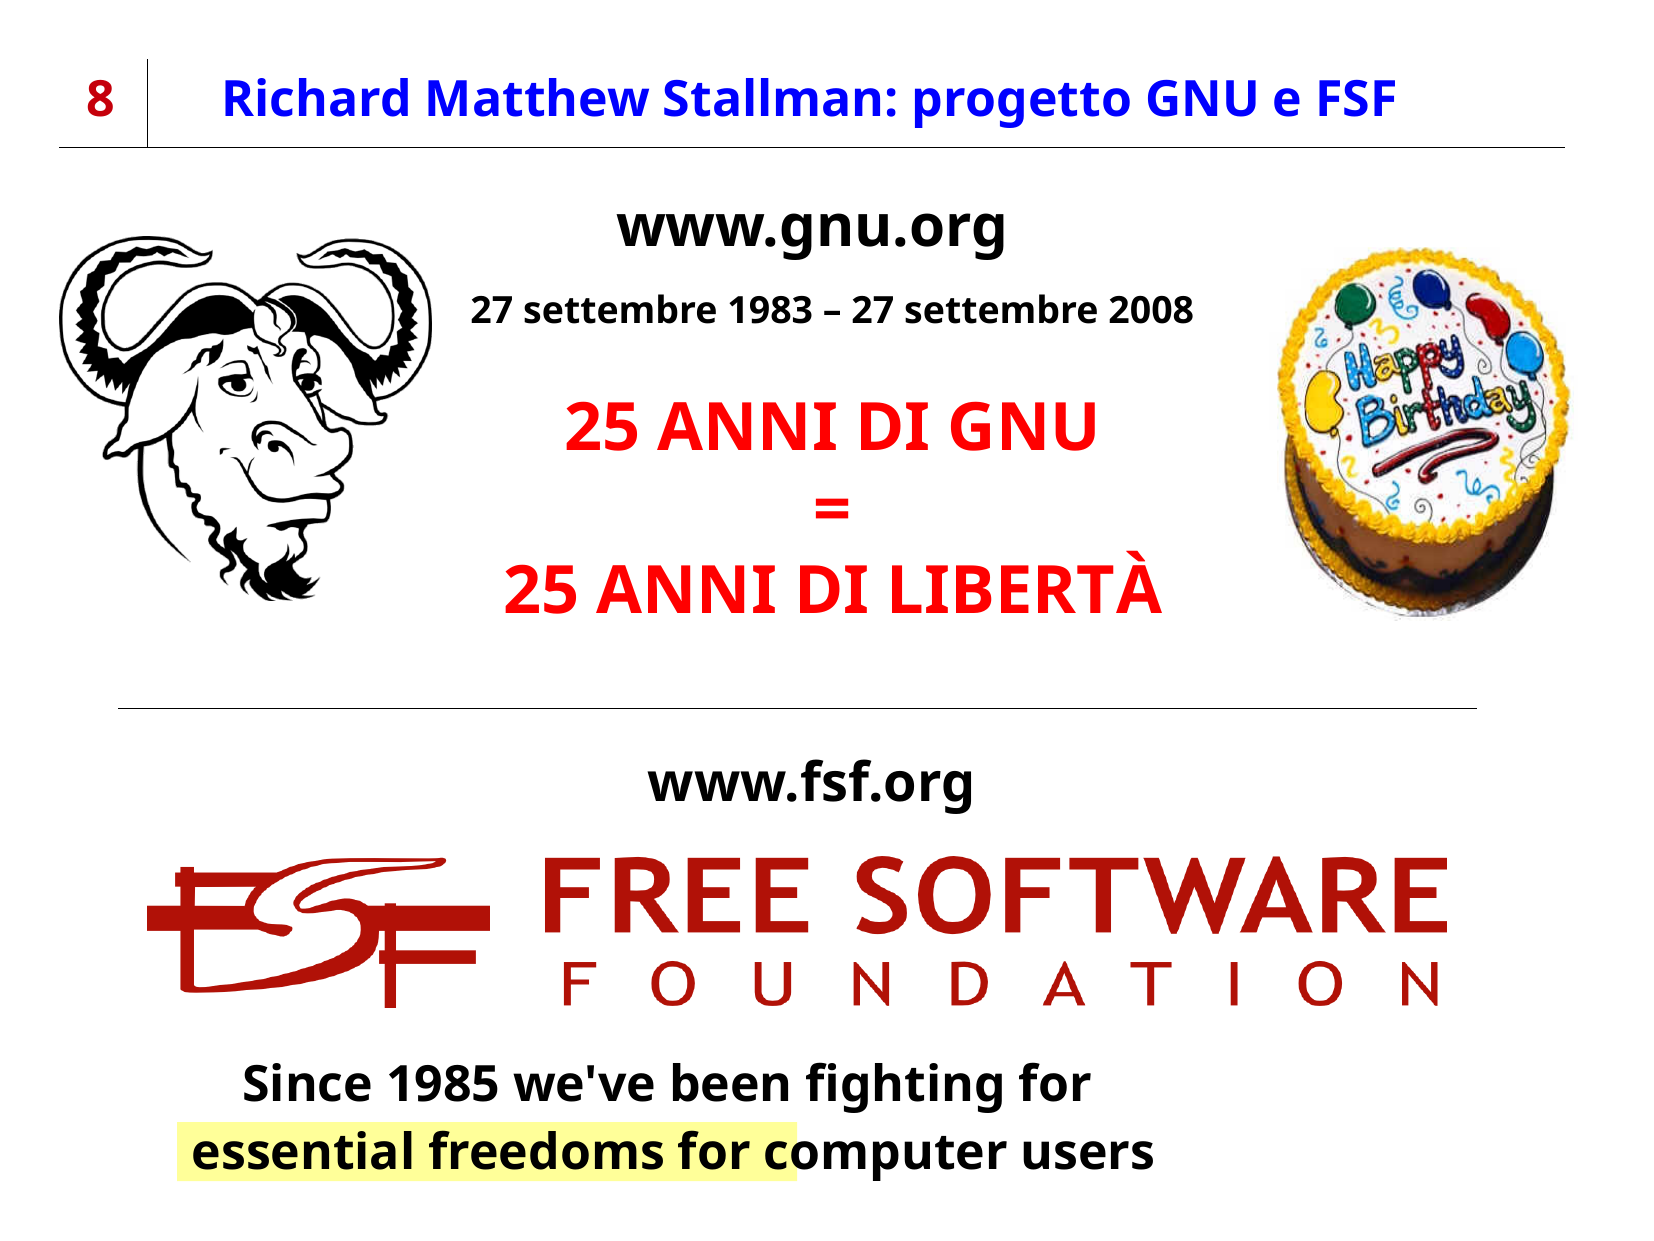

8		Richard Matthew Stallman: progetto GNU e FSF
www.gnu.org
27 settembre 1983 – 27 settembre 2008
25 ANNI DI GNU
=
25 ANNI DI LIBERTÀ
www.fsf.org
Since 1985 we've been fighting for
essential freedoms for computer users